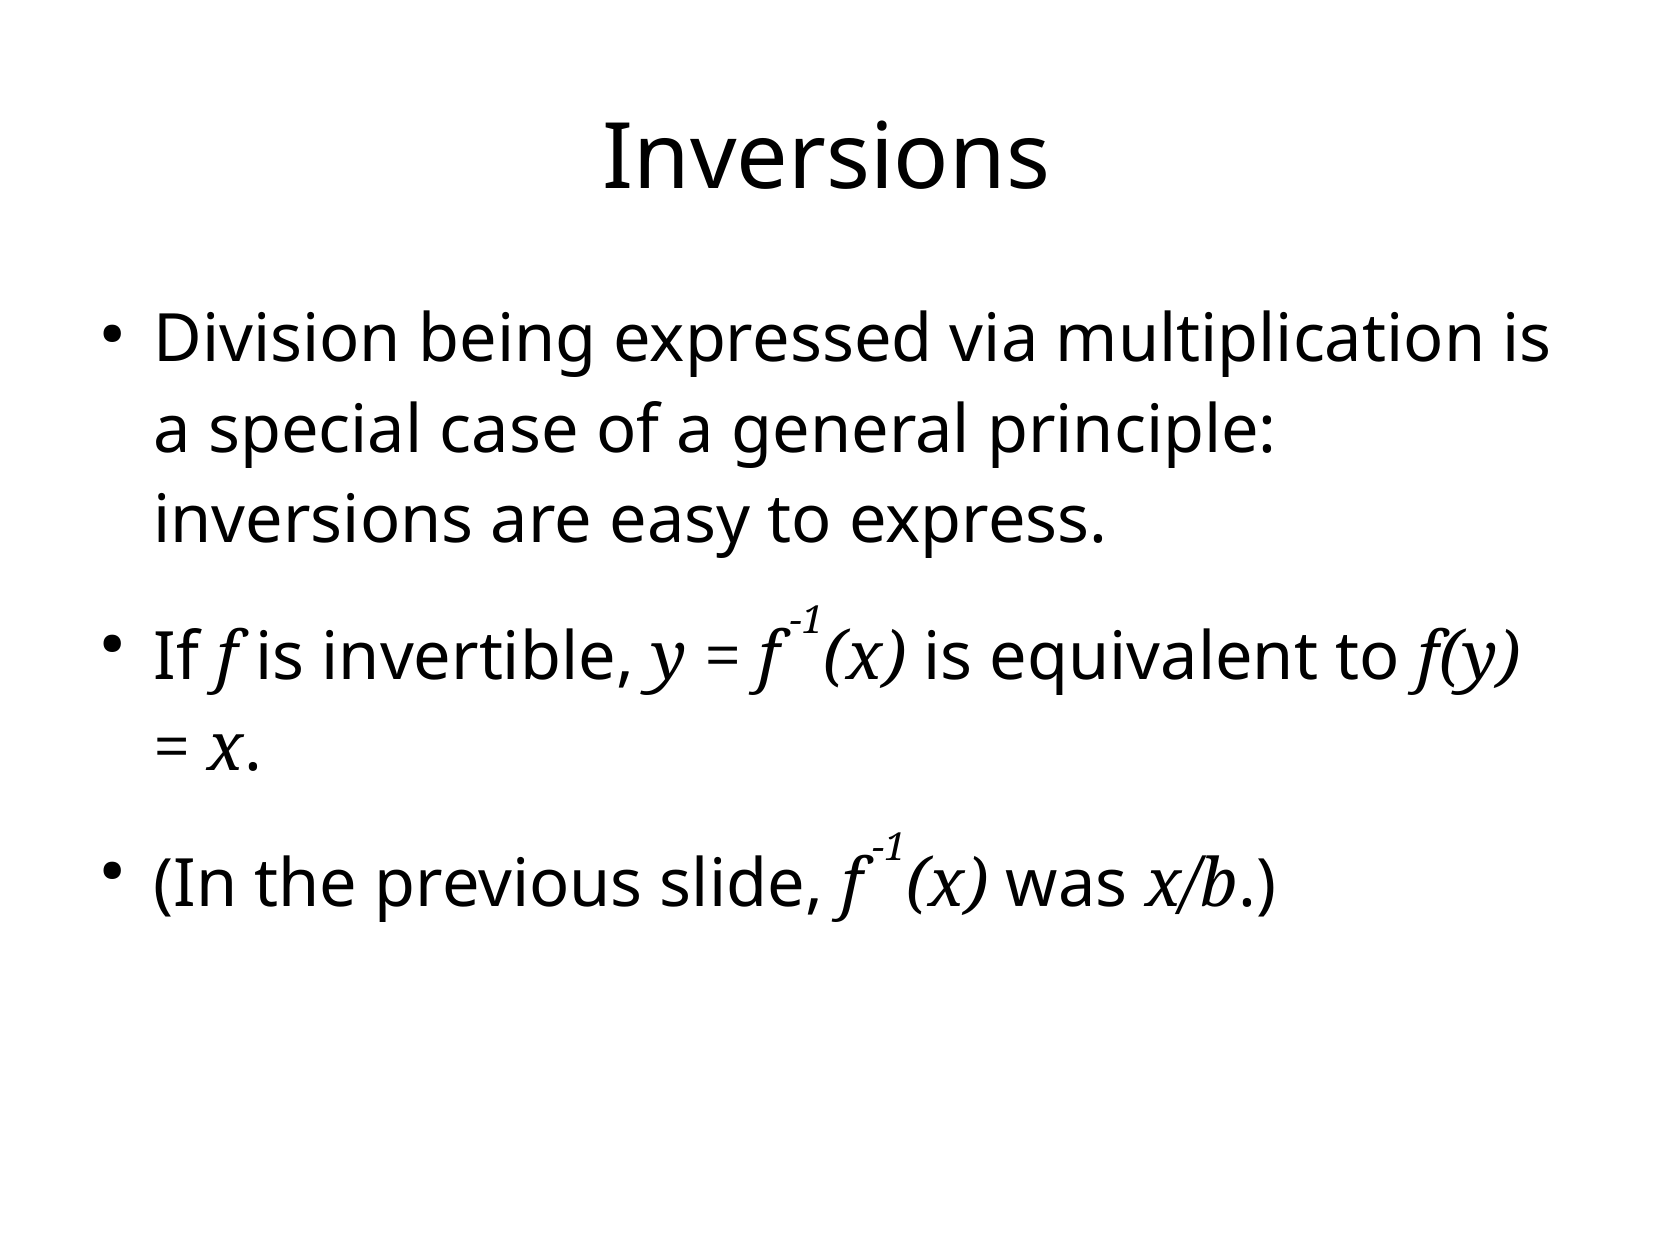

# Inversions
Division being expressed via multiplication is a special case of a general principle: inversions are easy to express.
If f is invertible, y = f -1(x) is equivalent to f(y) = x.
(In the previous slide, f -1(x) was x/b.)